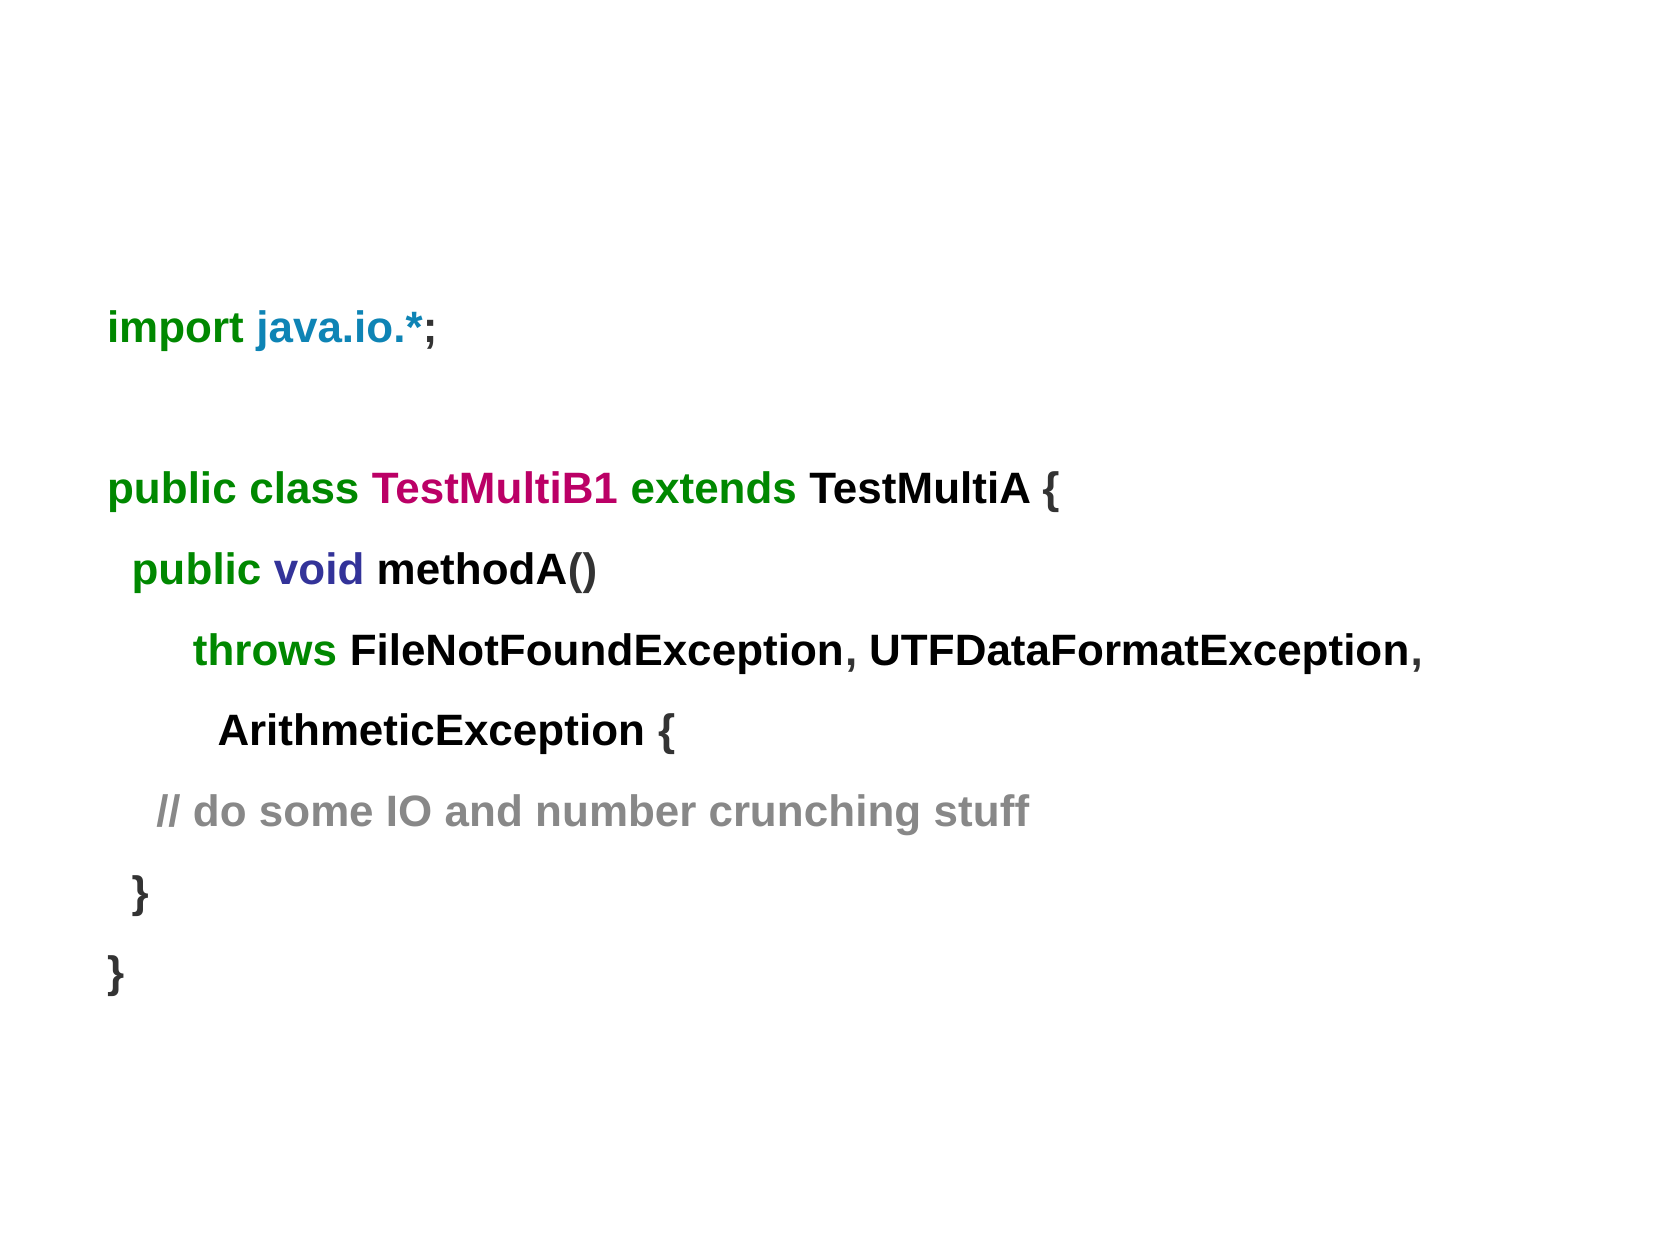

#
 import java.io.*;
 public class TestMultiB1 extends TestMultiA {
 public void methodA()
 throws FileNotFoundException, UTFDataFormatException,
 ArithmeticException {
 // do some IO and number crunching stuff
 }
 }